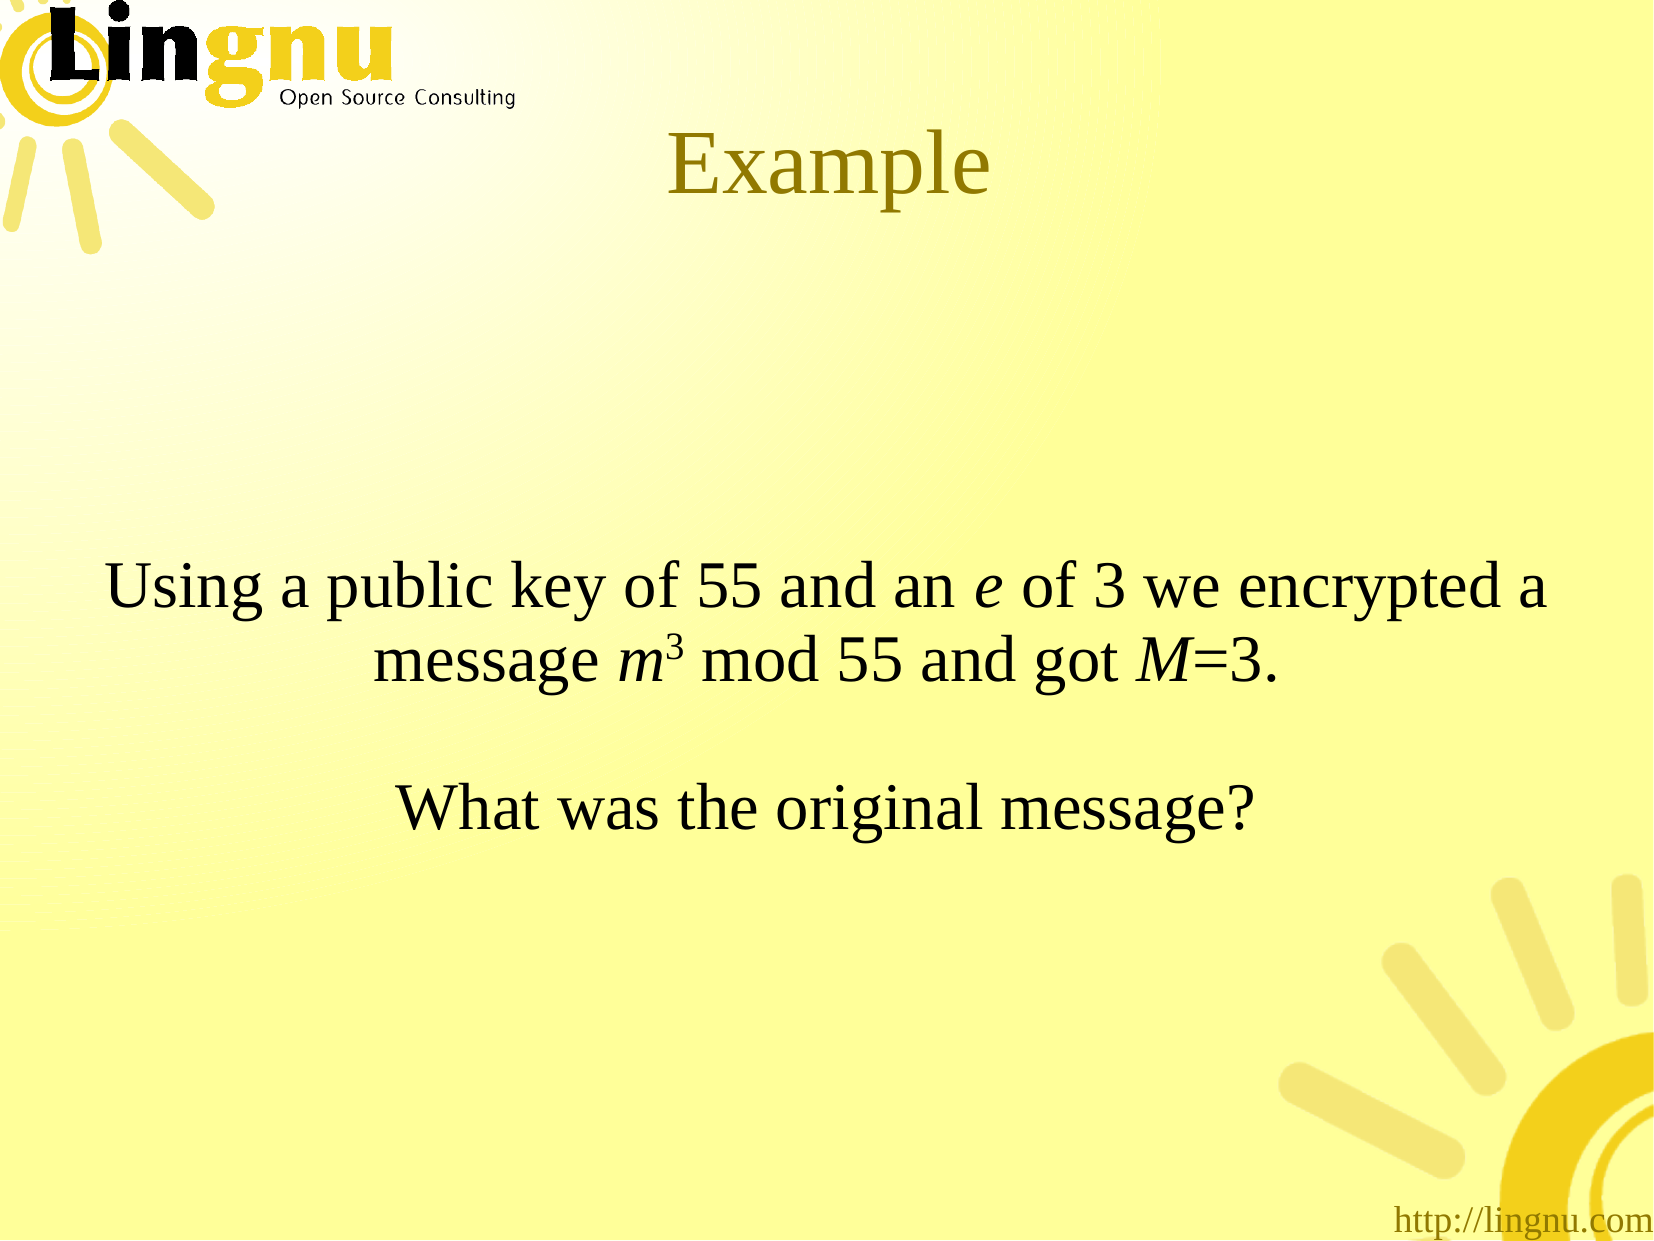

# Example
Using a public key of 55 and an e of 3 we encrypted a message m3 mod 55 and got M=3.
What was the original message?